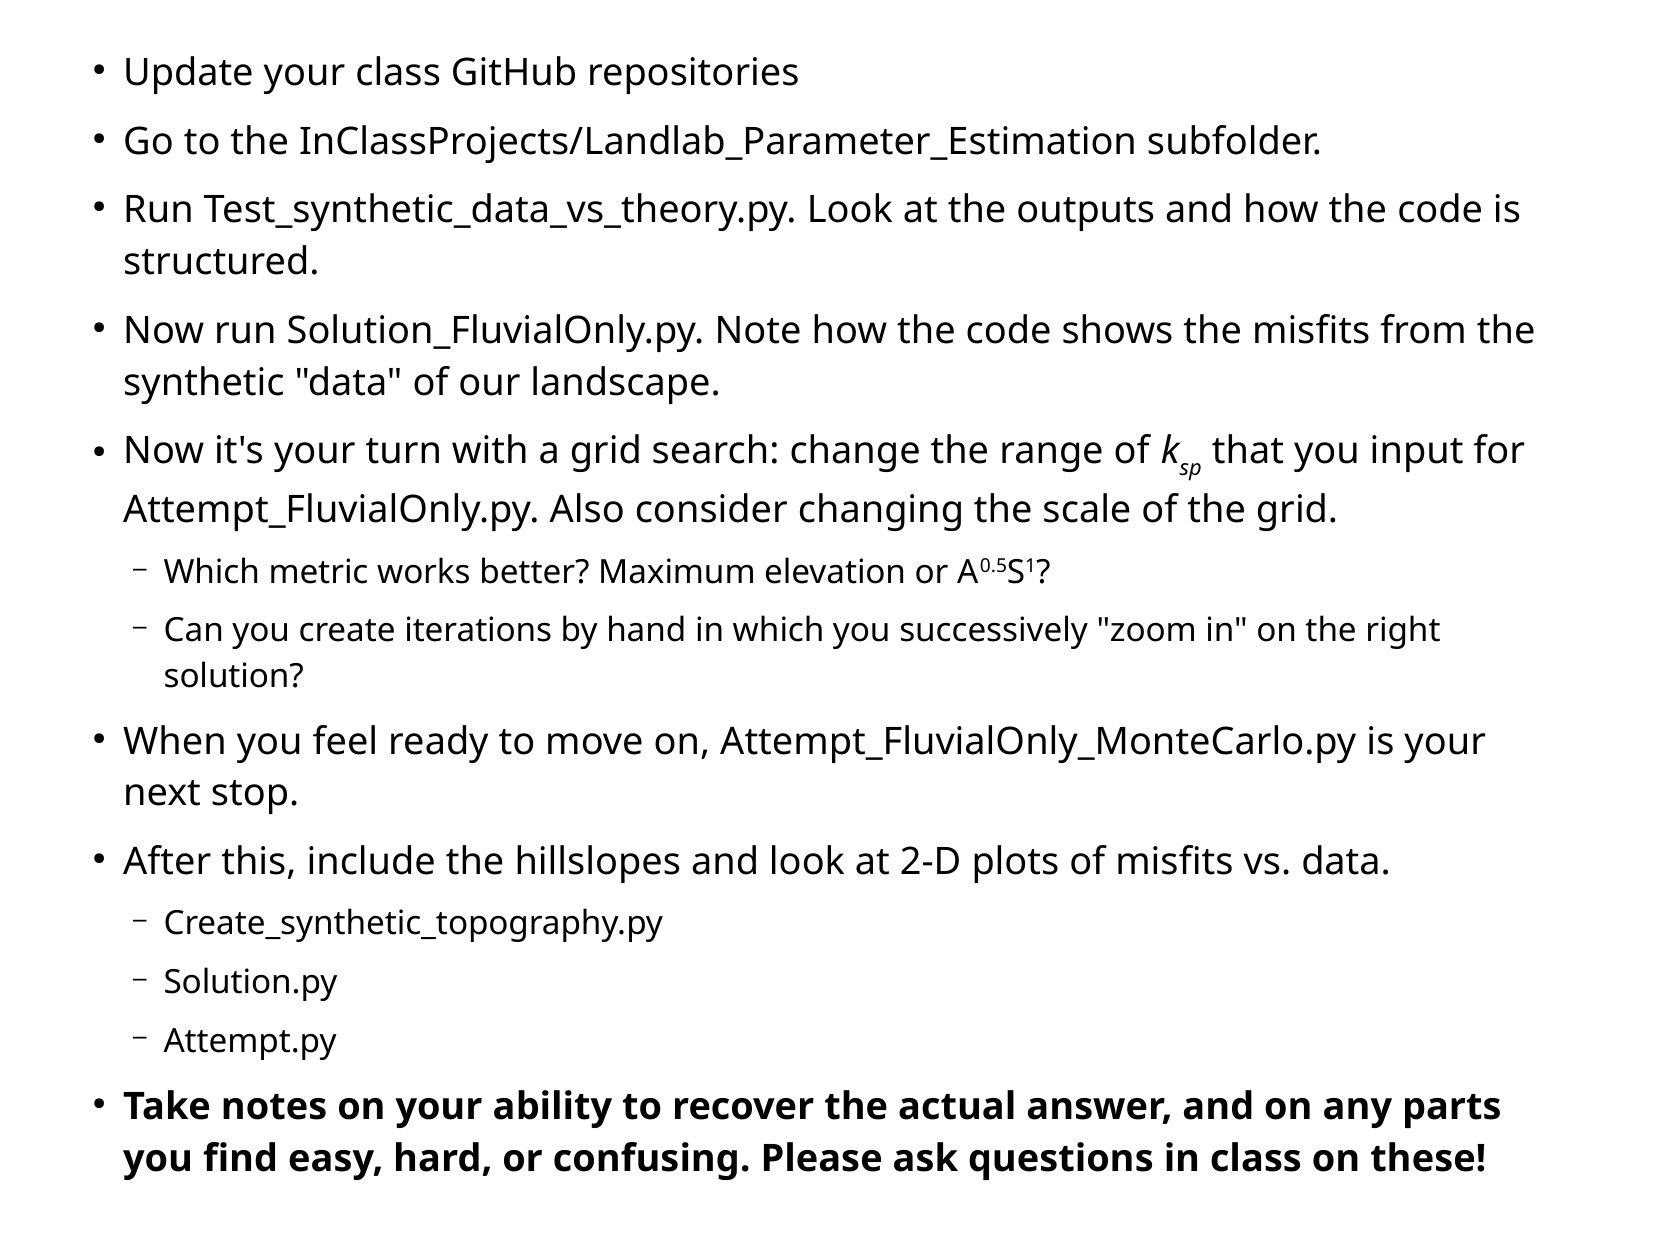

# Update your class GitHub repositories
Go to the InClassProjects/Landlab_Parameter_Estimation subfolder.
Run Test_synthetic_data_vs_theory.py. Look at the outputs and how the code is structured.
Now run Solution_FluvialOnly.py. Note how the code shows the misfits from the synthetic "data" of our landscape.
Now it's your turn with a grid search: change the range of ksp that you input for Attempt_FluvialOnly.py. Also consider changing the scale of the grid.
Which metric works better? Maximum elevation or A0.5S1?
Can you create iterations by hand in which you successively "zoom in" on the right solution?
When you feel ready to move on, Attempt_FluvialOnly_MonteCarlo.py is your next stop.
After this, include the hillslopes and look at 2-D plots of misfits vs. data.
Create_synthetic_topography.py
Solution.py
Attempt.py
Take notes on your ability to recover the actual answer, and on any parts you find easy, hard, or confusing. Please ask questions in class on these!